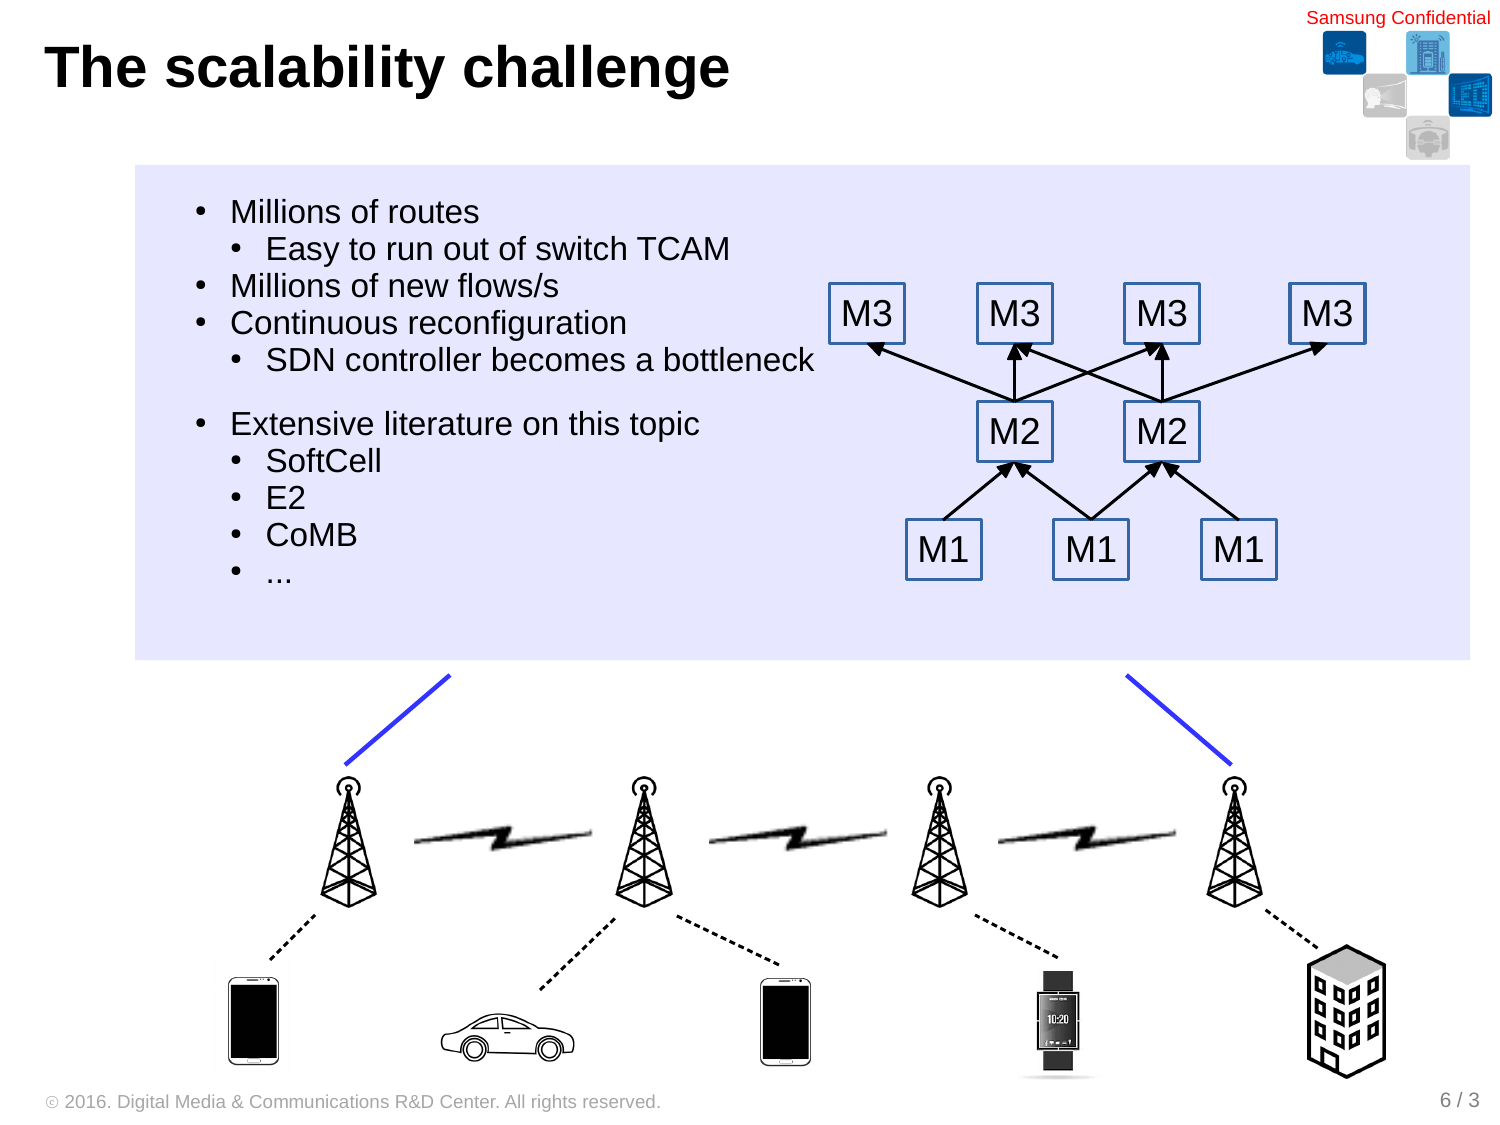

# The scalability challenge
Millions of routes
Easy to run out of switch TCAM
Millions of new flows/s
Continuous reconfiguration
SDN controller becomes a bottleneck
M3
M3
M3
M3
Extensive literature on this topic
SoftCell
E2
CoMB
...
M2
M2
M1
M1
M1